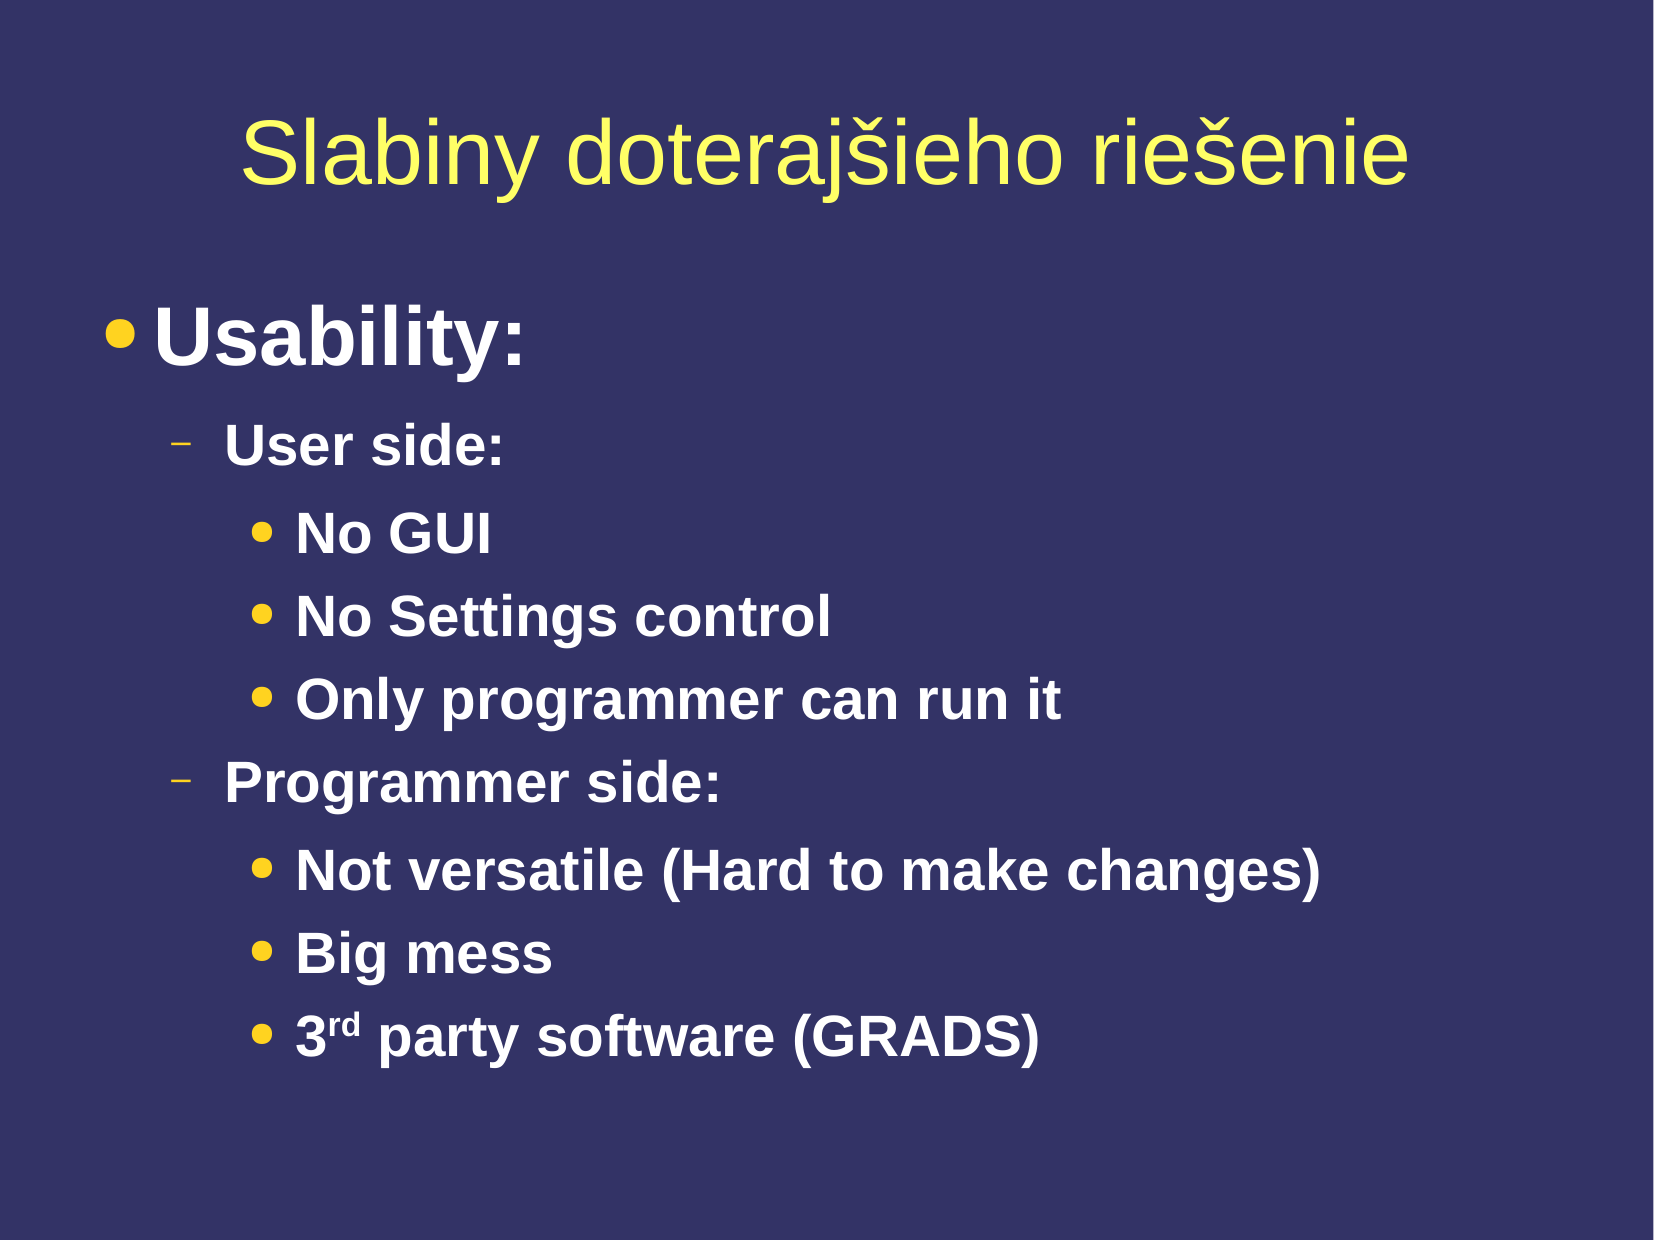

# Slabiny doterajšieho riešenie
Usability:
User side:
No GUI
No Settings control
Only programmer can run it
Programmer side:
Not versatile (Hard to make changes)
Big mess
3rd party software (GRADS)